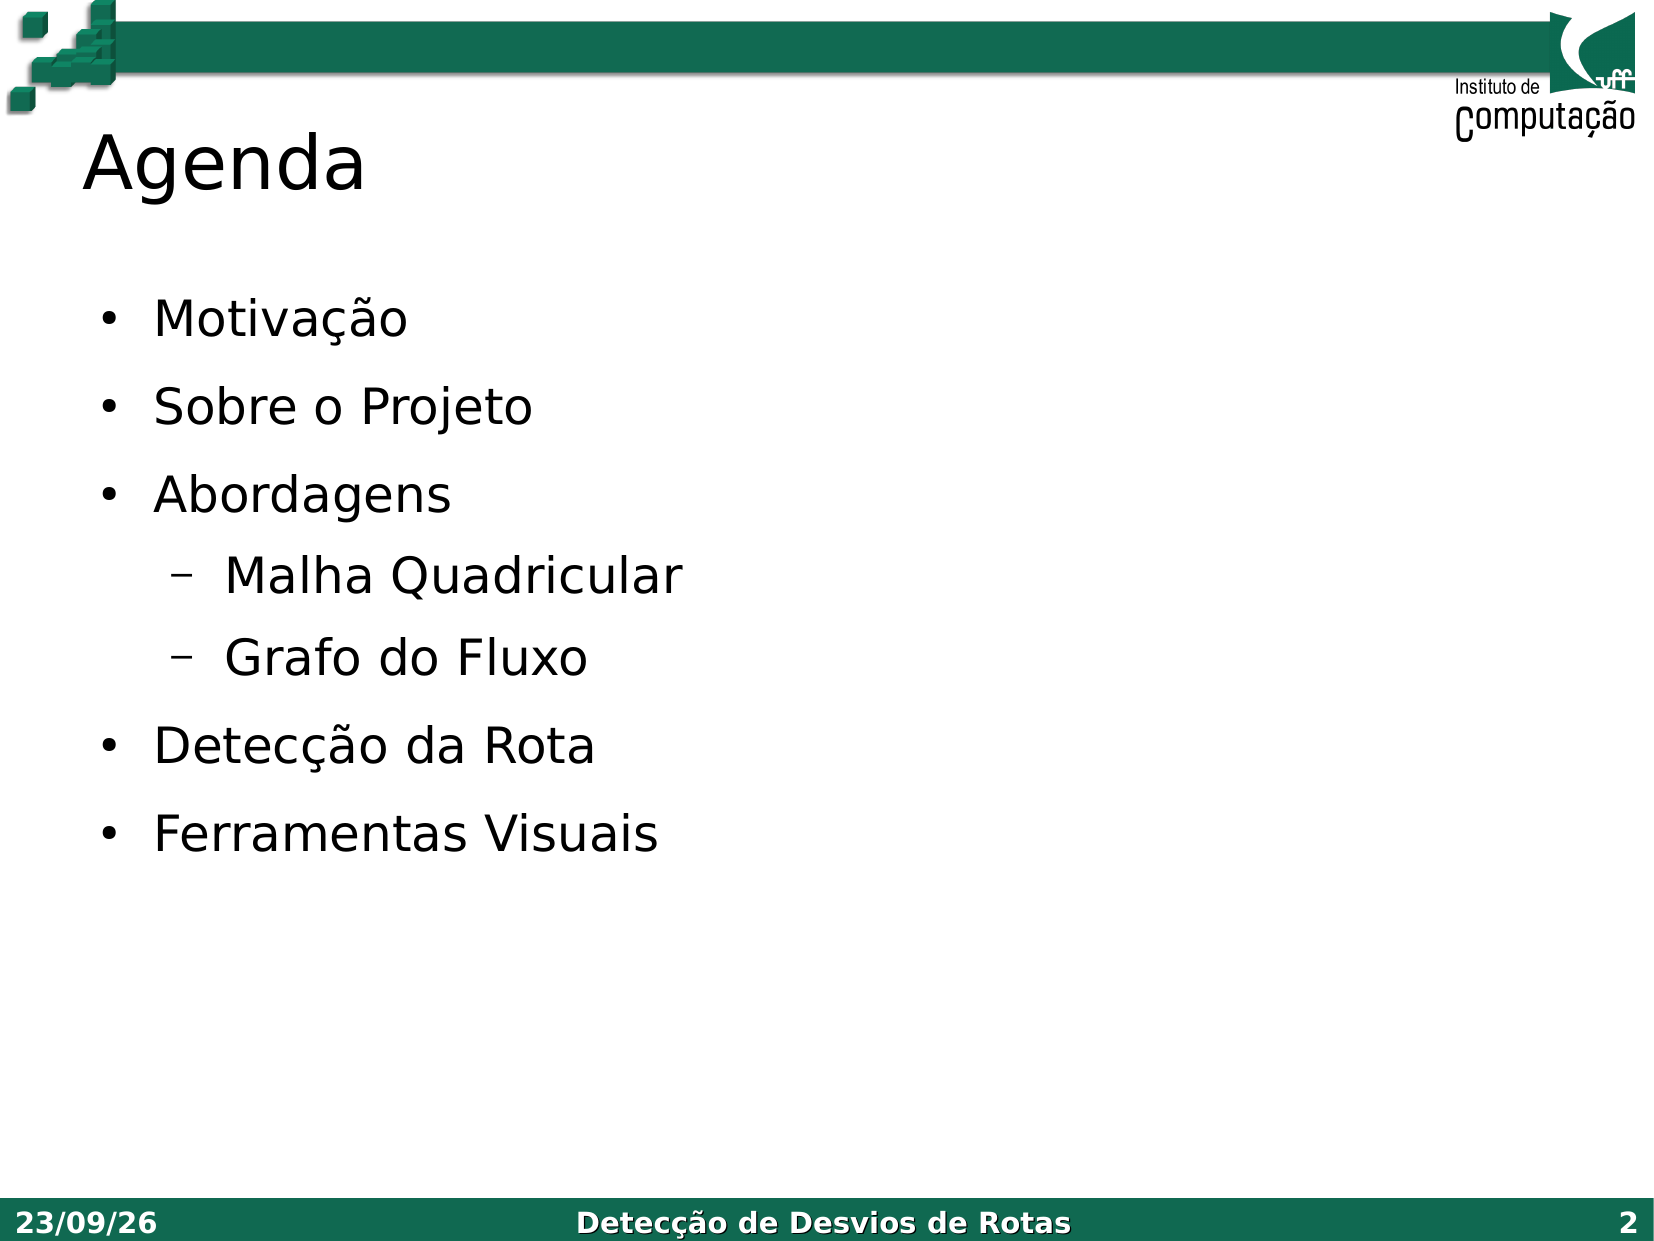

# Agenda
Motivação
Sobre o Projeto
Abordagens
Malha Quadricular
Grafo do Fluxo
Detecção da Rota
Ferramentas Visuais